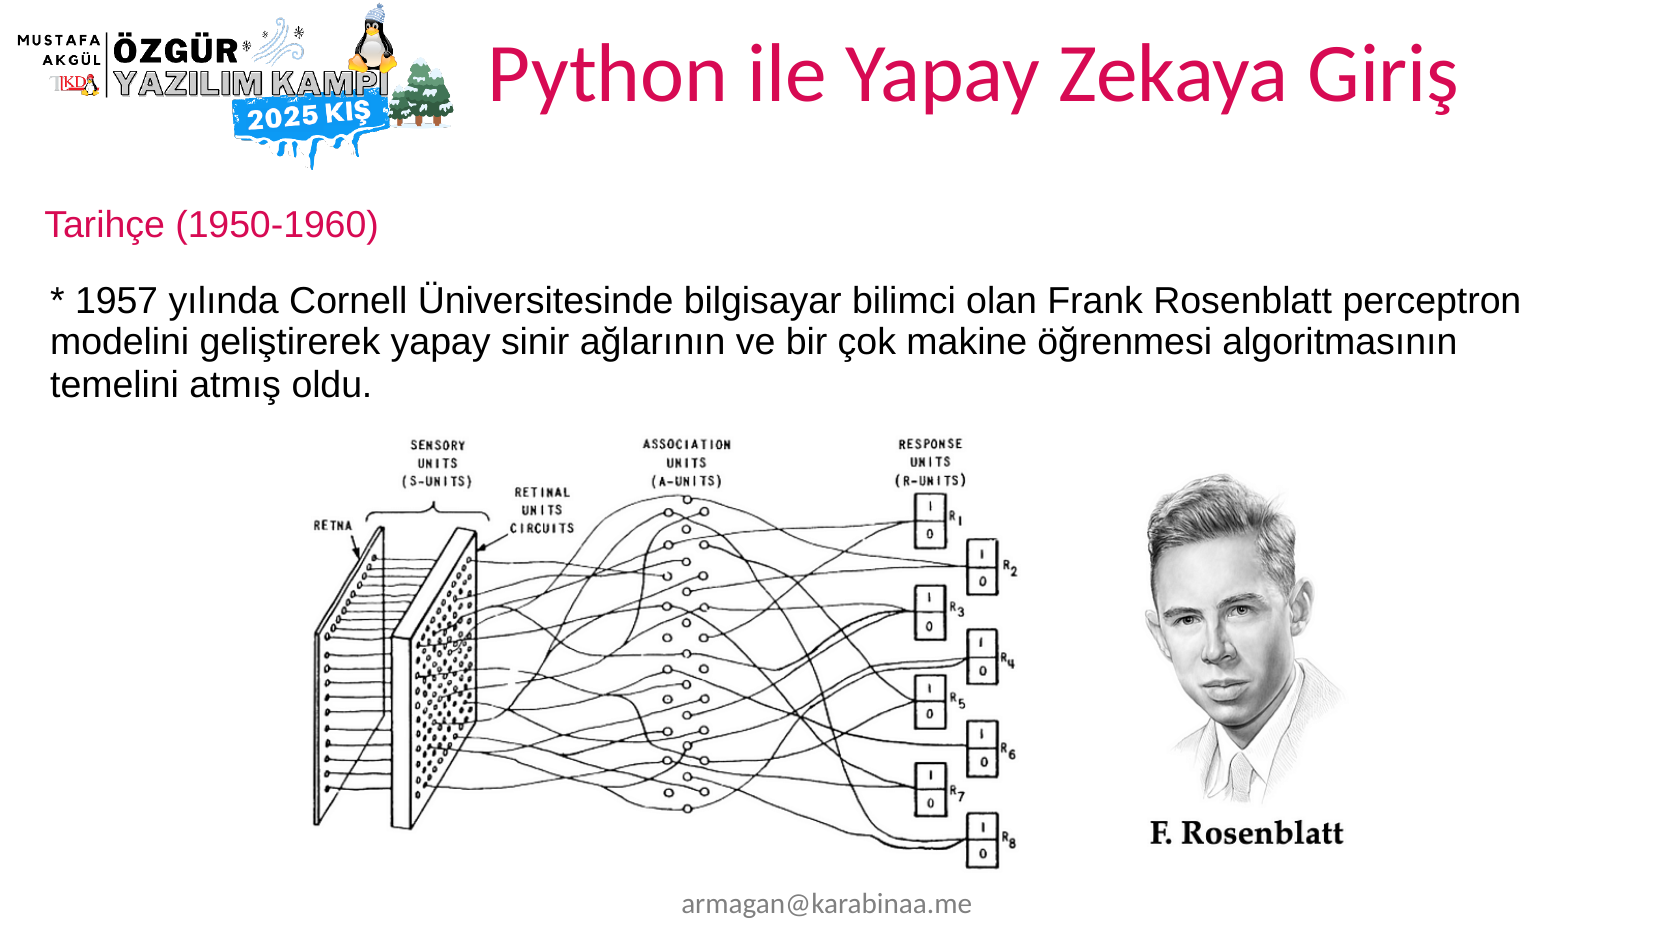

Python ile Yapay Zekaya Giriş
Tarihçe (1950-1960)
* 1957 yılında Cornell Üniversitesinde bilgisayar bilimci olan Frank Rosenblatt perceptron modelini geliştirerek yapay sinir ağlarının ve bir çok makine öğrenmesi algoritmasının temelini atmış oldu.
armagan@karabinaa.me